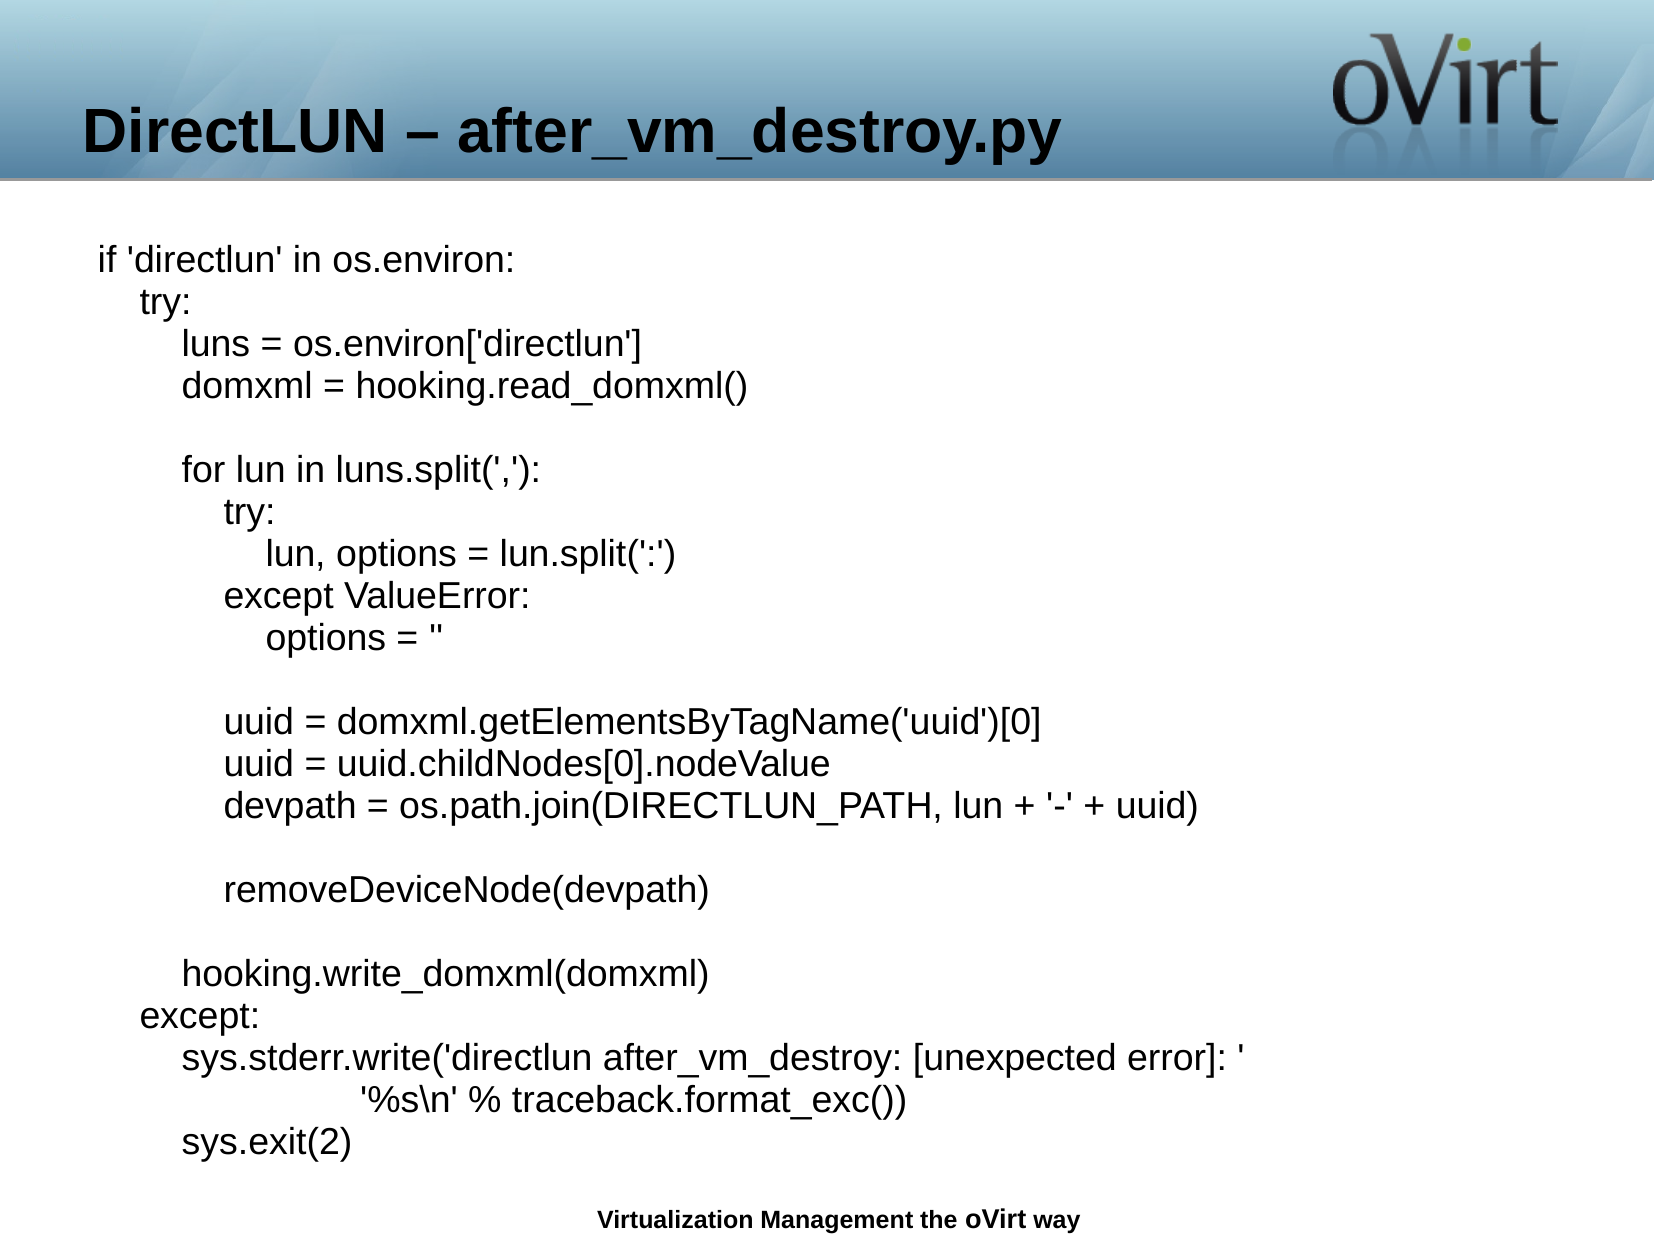

# DirectLUN – after_vm_destroy.py
if 'directlun' in os.environ:
 try:
 luns = os.environ['directlun']
 domxml = hooking.read_domxml()
 for lun in luns.split(','):
 try:
 lun, options = lun.split(':')
 except ValueError:
 options = ''
 uuid = domxml.getElementsByTagName('uuid')[0]
 uuid = uuid.childNodes[0].nodeValue
 devpath = os.path.join(DIRECTLUN_PATH, lun + '-' + uuid)
 removeDeviceNode(devpath)
 hooking.write_domxml(domxml)
 except:
 sys.stderr.write('directlun after_vm_destroy: [unexpected error]: '
 '%s\n' % traceback.format_exc())
 sys.exit(2)